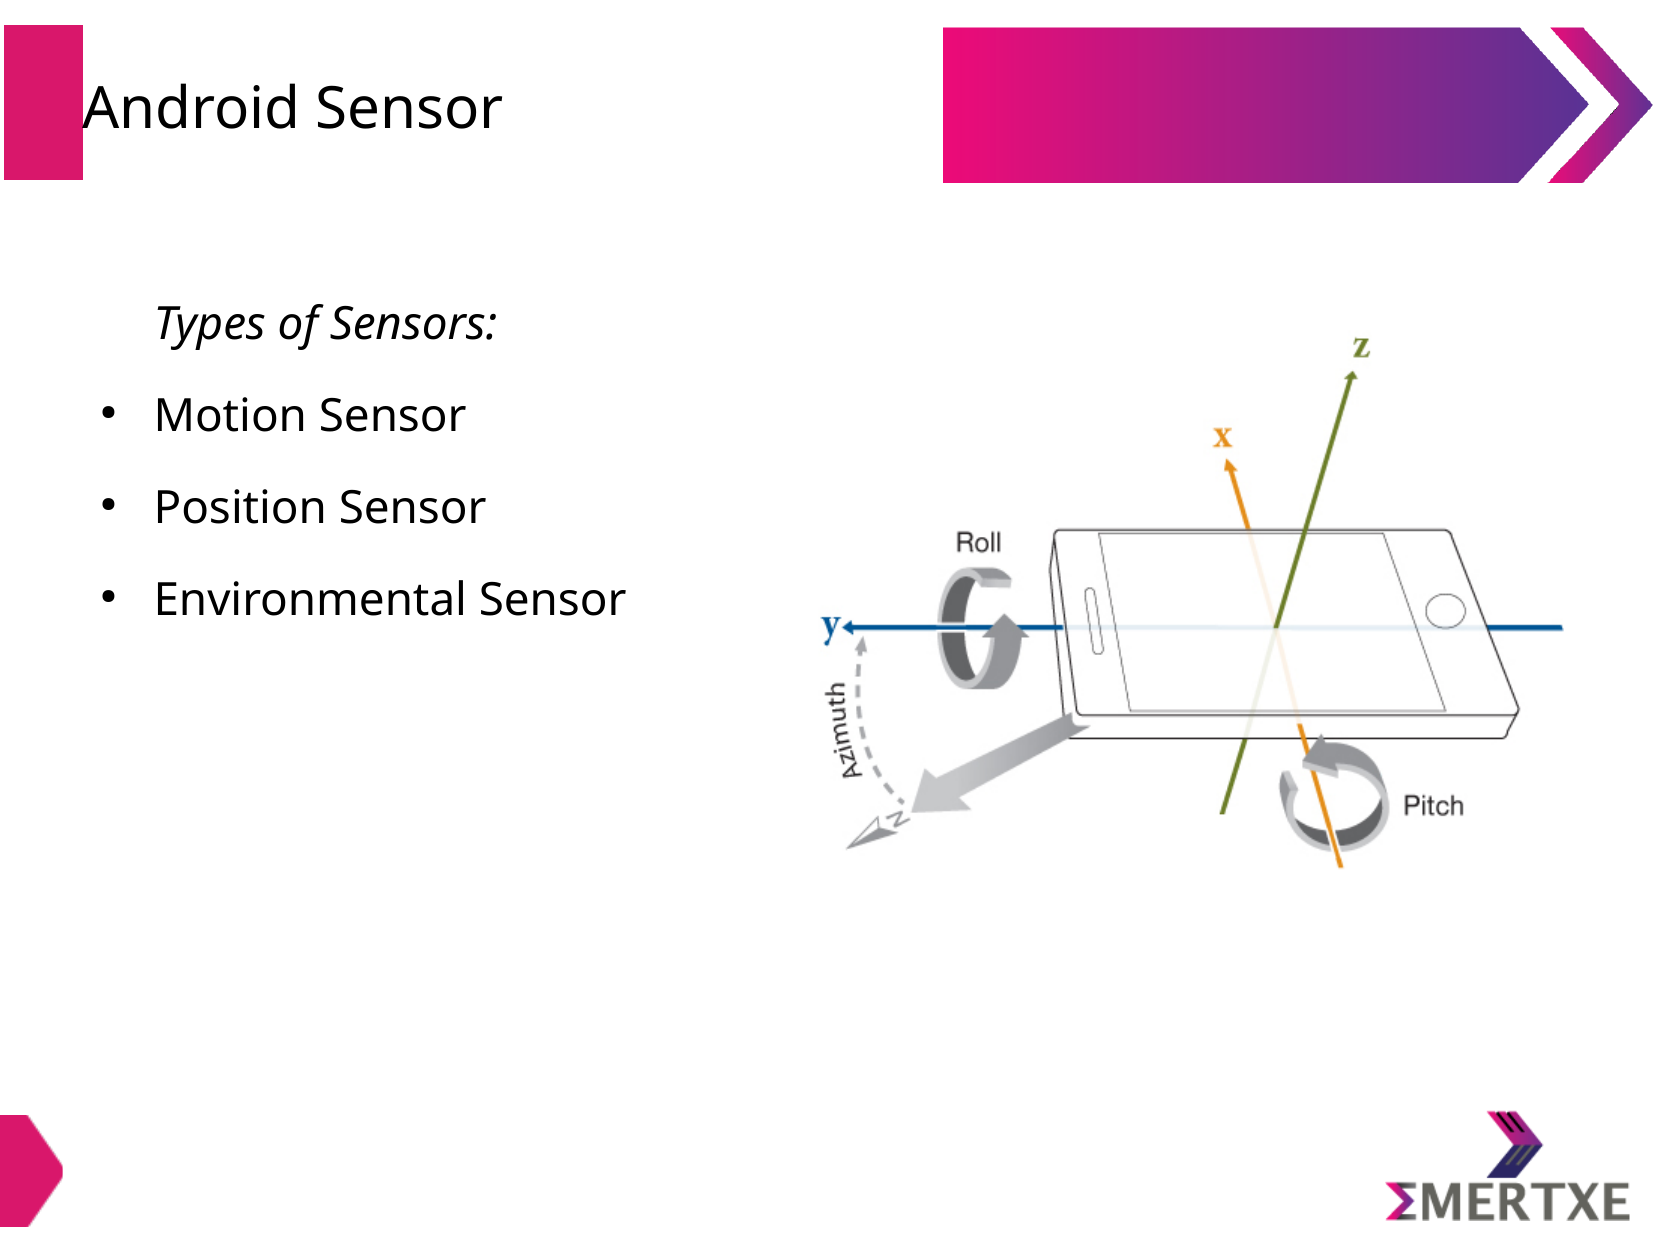

# Android Sensor
Types of Sensors:
Motion Sensor
Position Sensor
Environmental Sensor